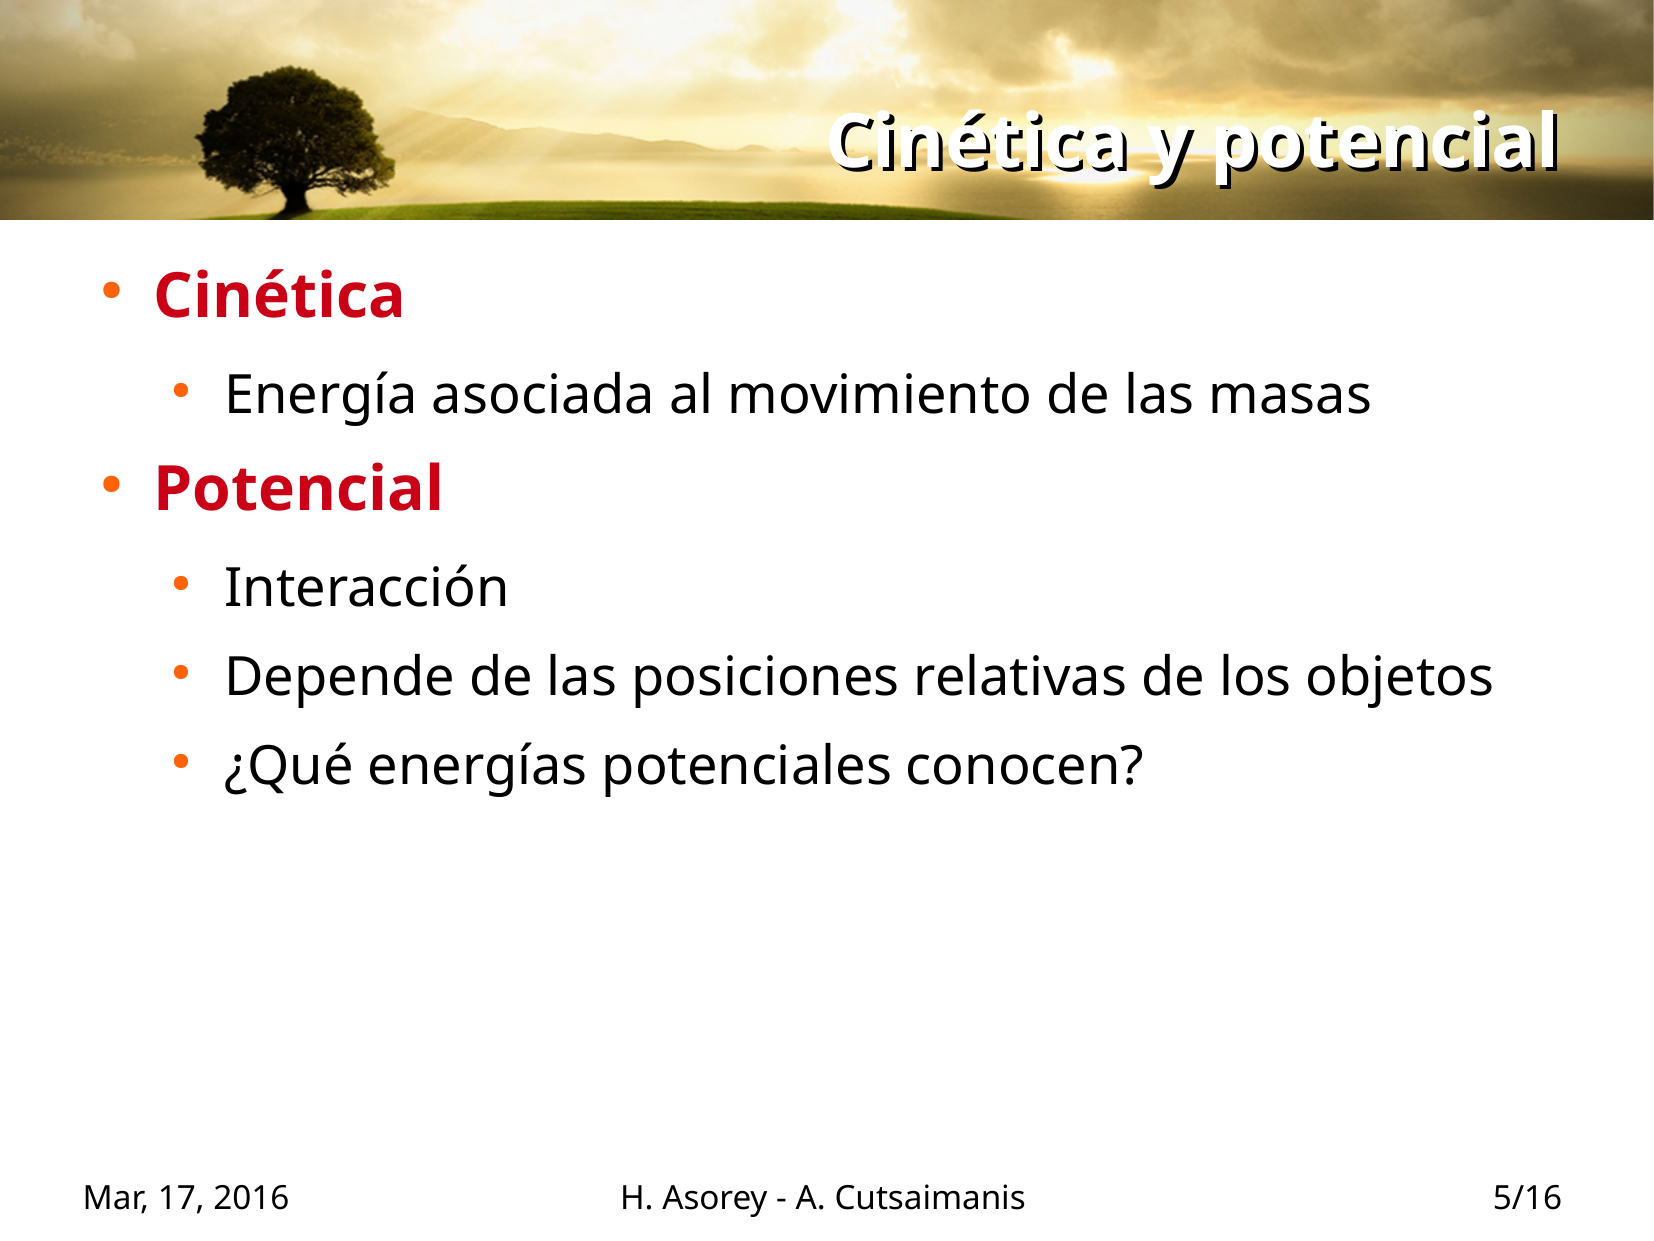

# Cinética y potencial
Cinética
Energía asociada al movimiento de las masas
Potencial
Interacción
Depende de las posiciones relativas de los objetos
¿Qué energías potenciales conocen?
Mar, 17, 2016
H. Asorey - A. Cutsaimanis
5